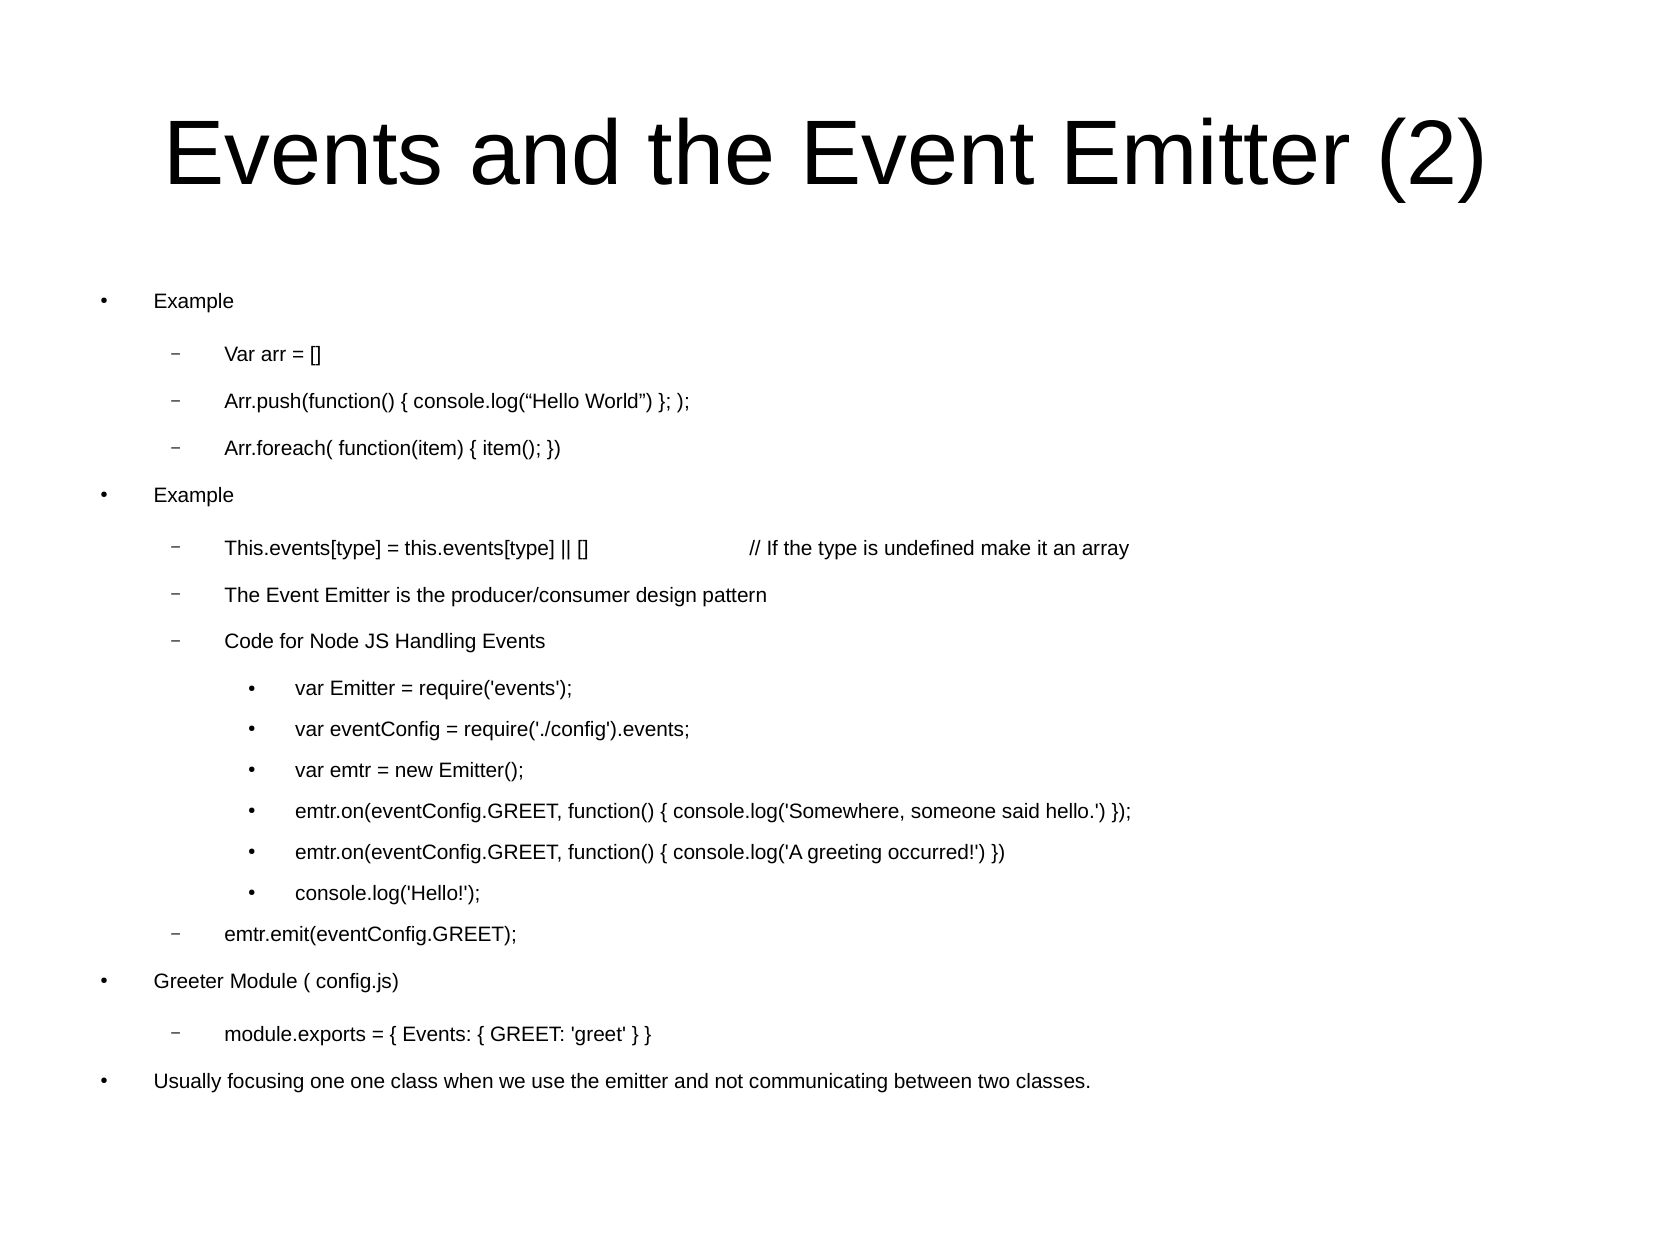

# Events and the Event Emitter (2)
Example
Var arr = []
Arr.push(function() { console.log(“Hello World”) }; );
Arr.foreach( function(item) { item(); })
Example
This.events[type] = this.events[type] || [] 		// If the type is undefined make it an array
The Event Emitter is the producer/consumer design pattern
Code for Node JS Handling Events
var Emitter = require('events');
var eventConfig = require('./config').events;
var emtr = new Emitter();
emtr.on(eventConfig.GREET, function() { console.log('Somewhere, someone said hello.') });
emtr.on(eventConfig.GREET, function() { console.log('A greeting occurred!') })
console.log('Hello!');
emtr.emit(eventConfig.GREET);
Greeter Module ( config.js)
module.exports = { Events: { GREET: 'greet' } }
Usually focusing one one class when we use the emitter and not communicating between two classes.